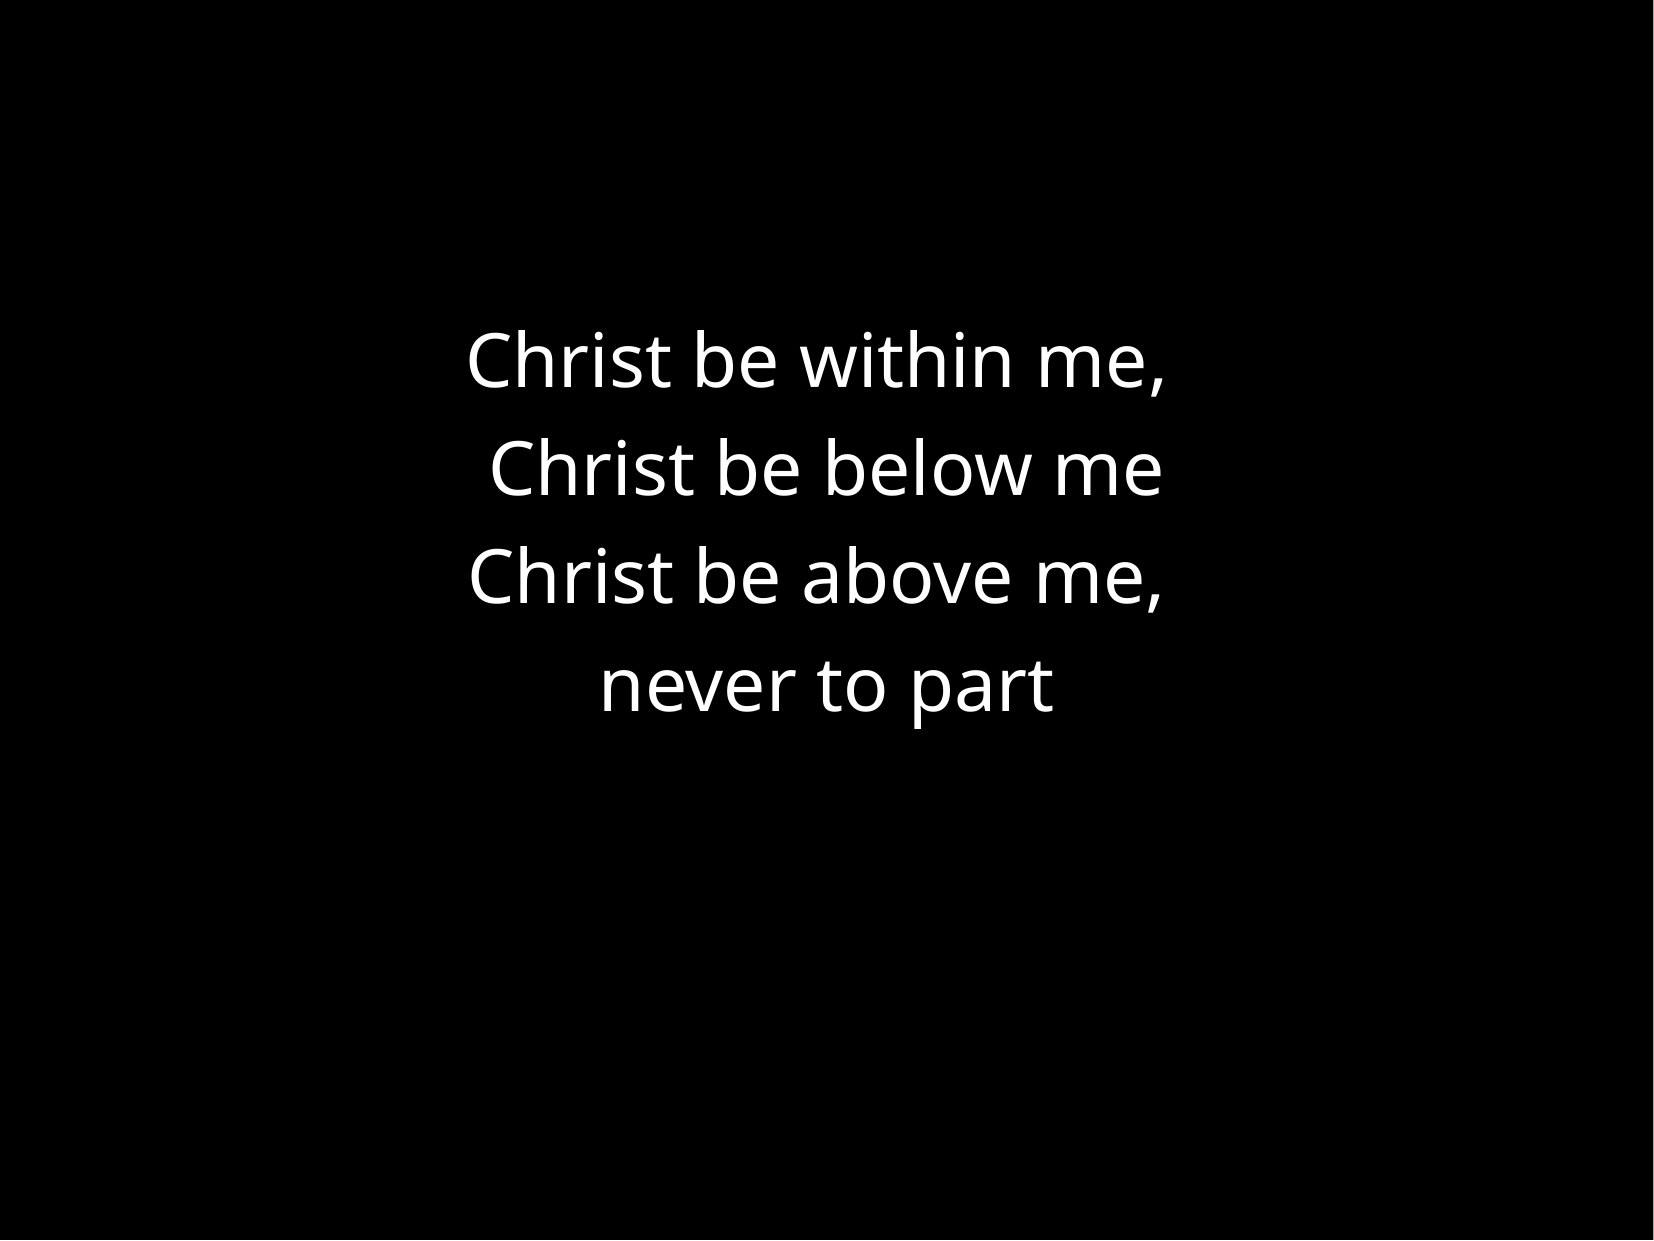

#
Christ be within me,
Christ be below me
Christ be above me,
never to part